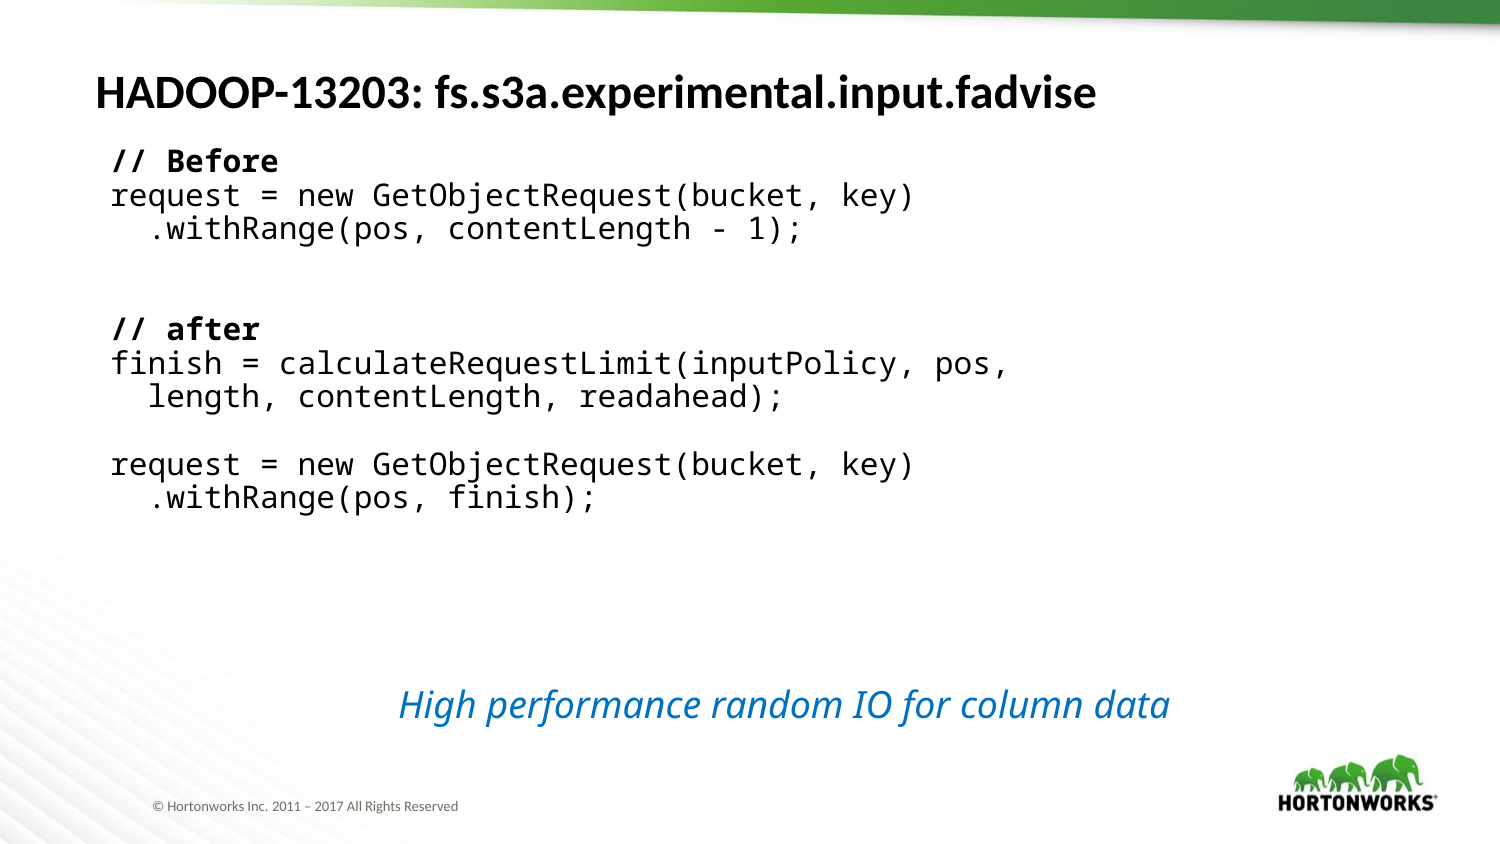

# HADOOP-13203: fs.s3a.experimental.input.fadvise
// Before
request = new GetObjectRequest(bucket, key)
 .withRange(pos, contentLength - 1);
// after
finish = calculateRequestLimit(inputPolicy, pos,
 length, contentLength, readahead);
request = new GetObjectRequest(bucket, key)
 .withRange(pos, finish);
High performance random IO for column data